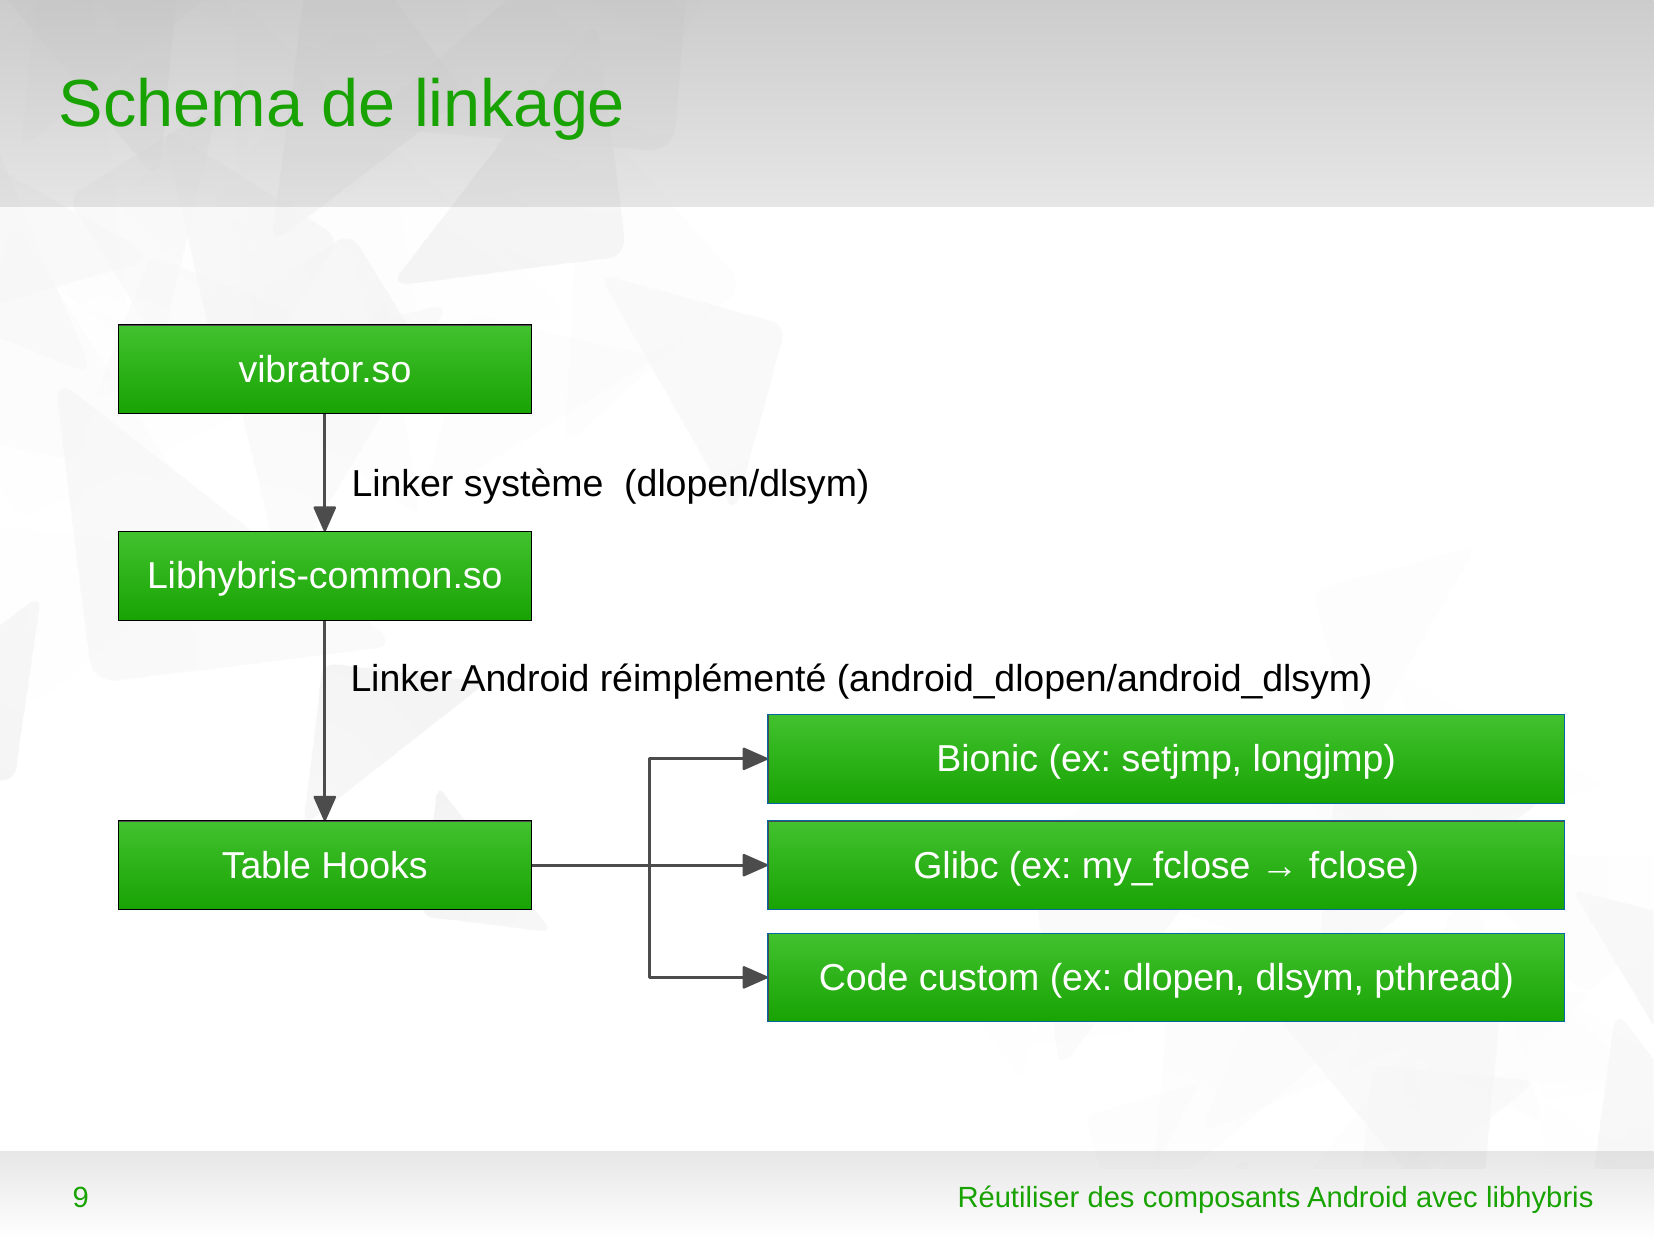

# Schema de linkage
vibrator.so
 Linker système (dlopen/dlsym)
Libhybris-common.so
 Linker Android réimplémenté (android_dlopen/android_dlsym)
Bionic (ex: setjmp, longjmp)
Table Hooks
Glibc (ex: my_fclose → fclose)
Code custom (ex: dlopen, dlsym, pthread)
9
Réutiliser des composants Android avec libhybris